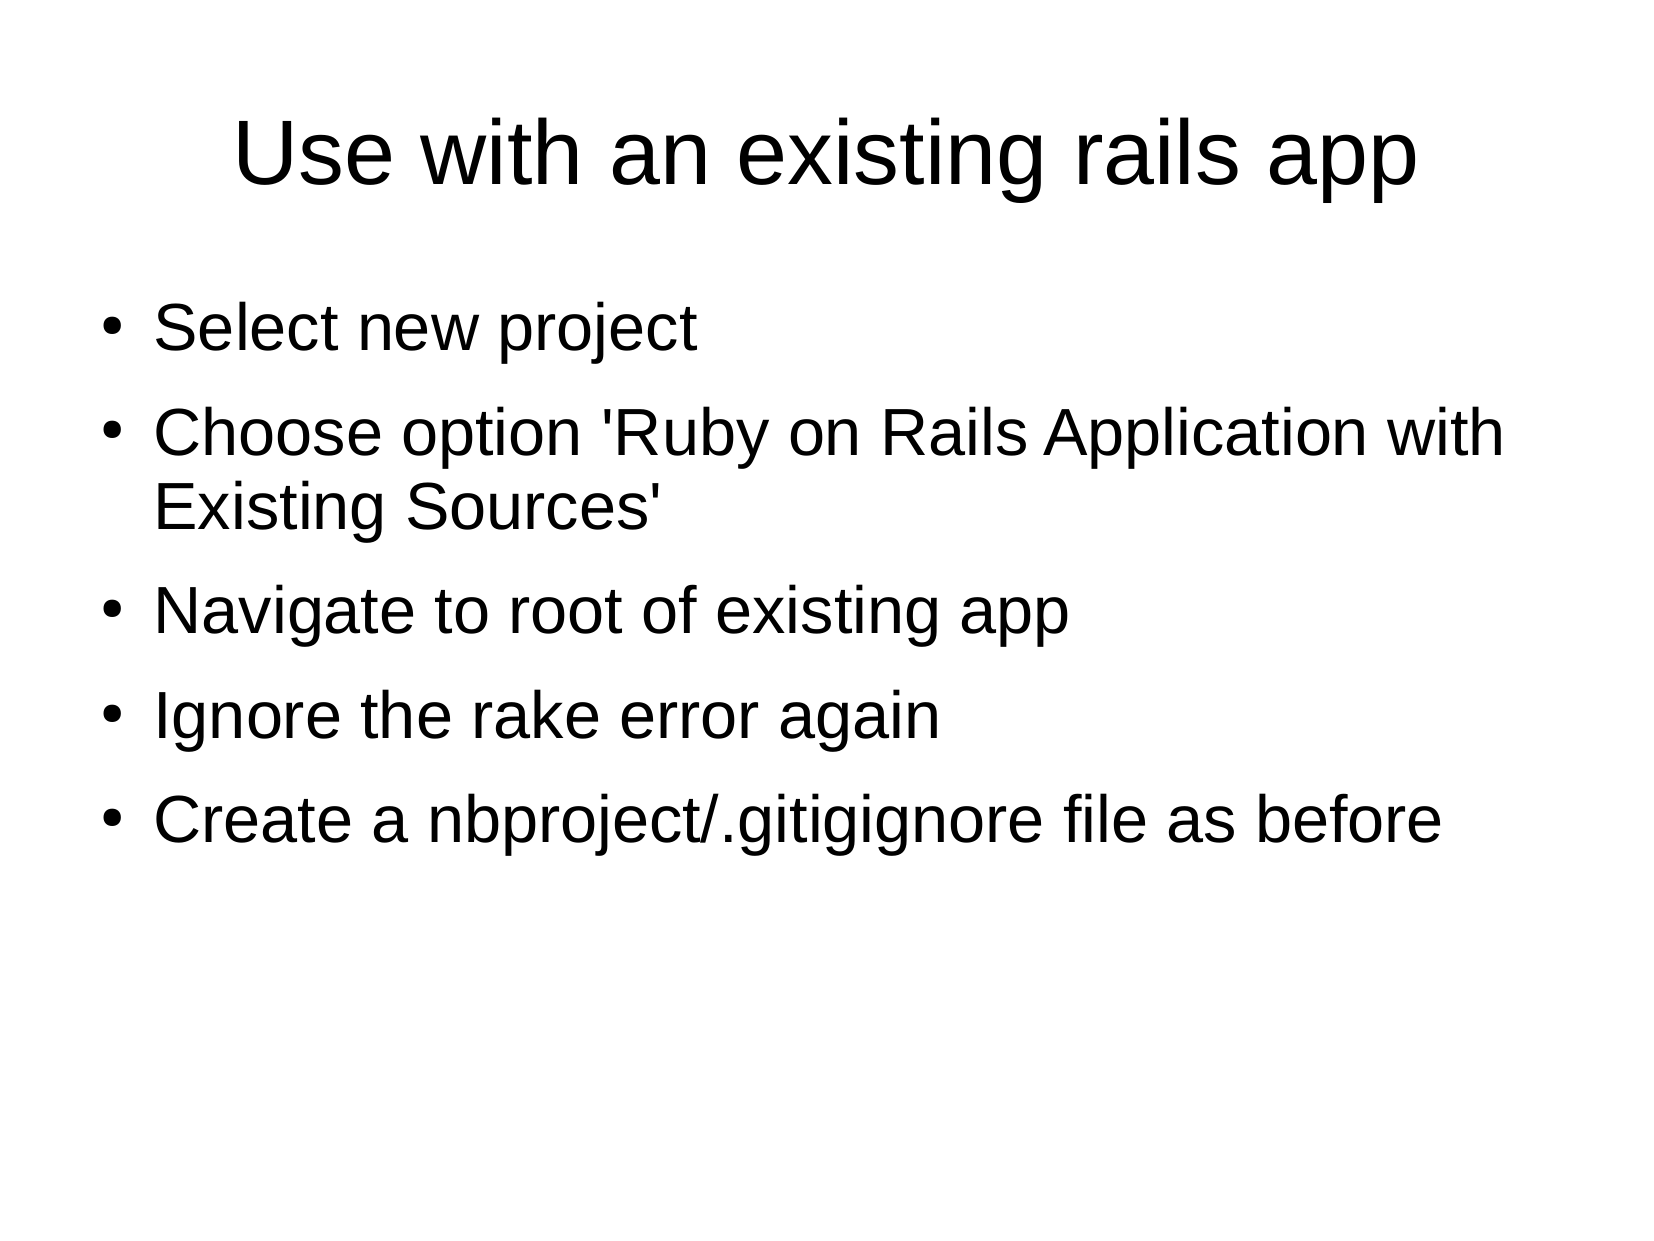

# Use with an existing rails app
Select new project
Choose option 'Ruby on Rails Application with Existing Sources'
Navigate to root of existing app
Ignore the rake error again
Create a nbproject/.gitigignore file as before